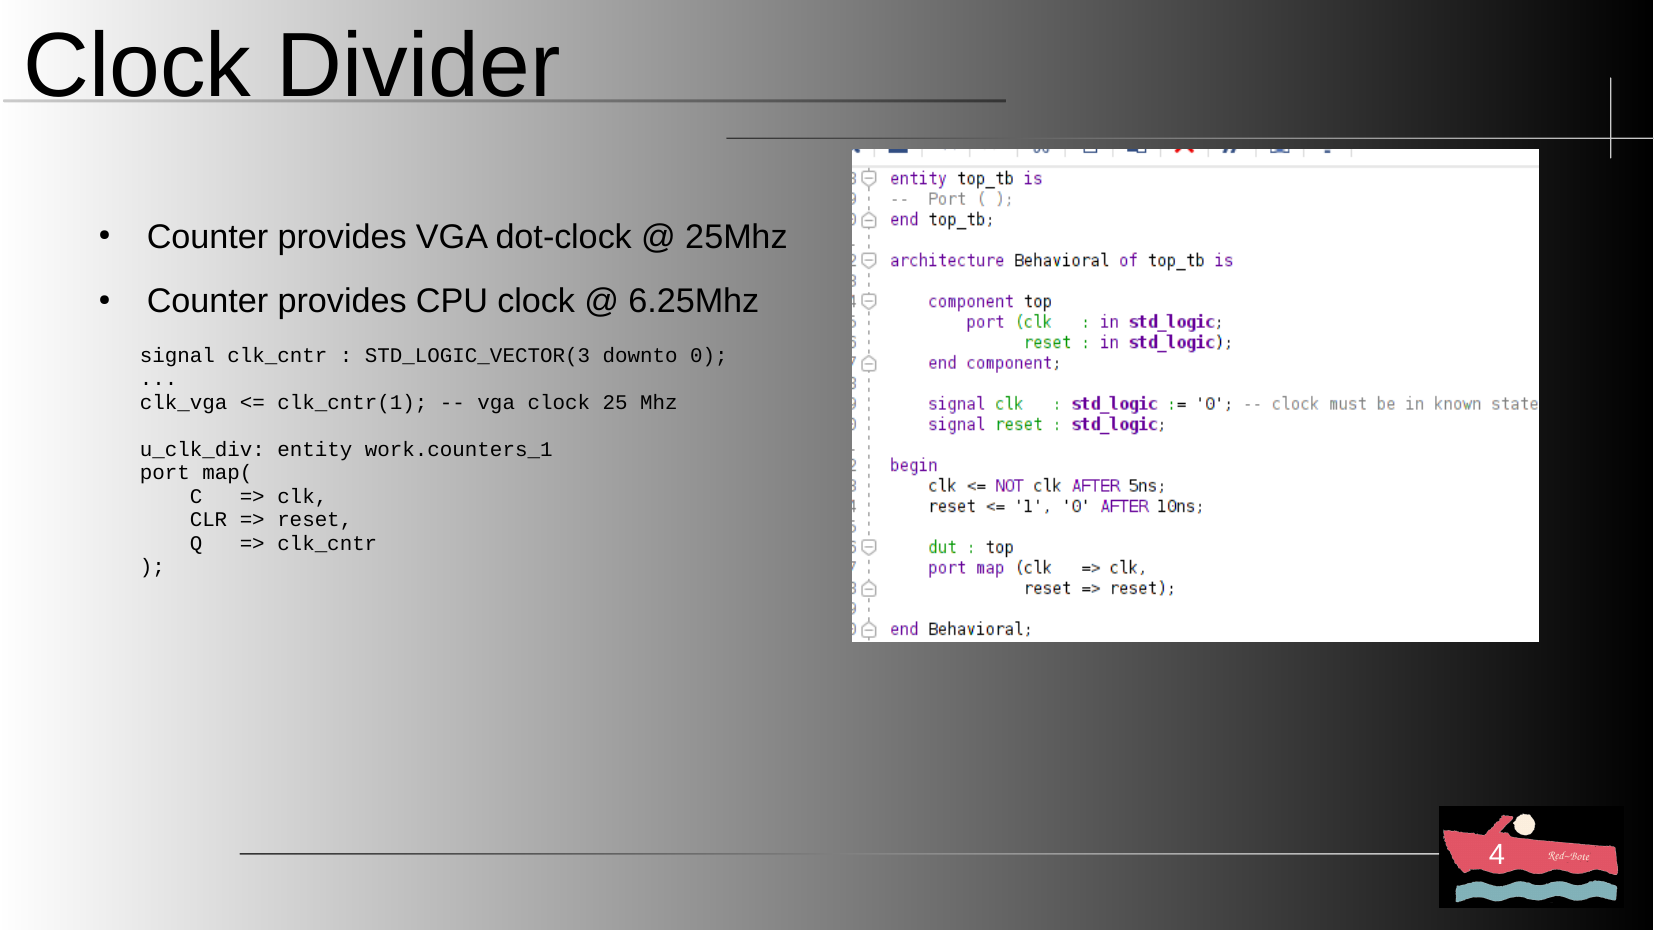

# Clock Divider
Counter provides VGA dot-clock @ 25Mhz
Counter provides CPU clock @ 6.25Mhz
 signal clk_cntr : STD_LOGIC_VECTOR(3 downto 0);
 ...
 clk_vga <= clk_cntr(1); -- vga clock 25 Mhz
 u_clk_div: entity work.counters_1
 port map(
 C => clk,
 CLR => reset,
 Q => clk_cntr
 );
4